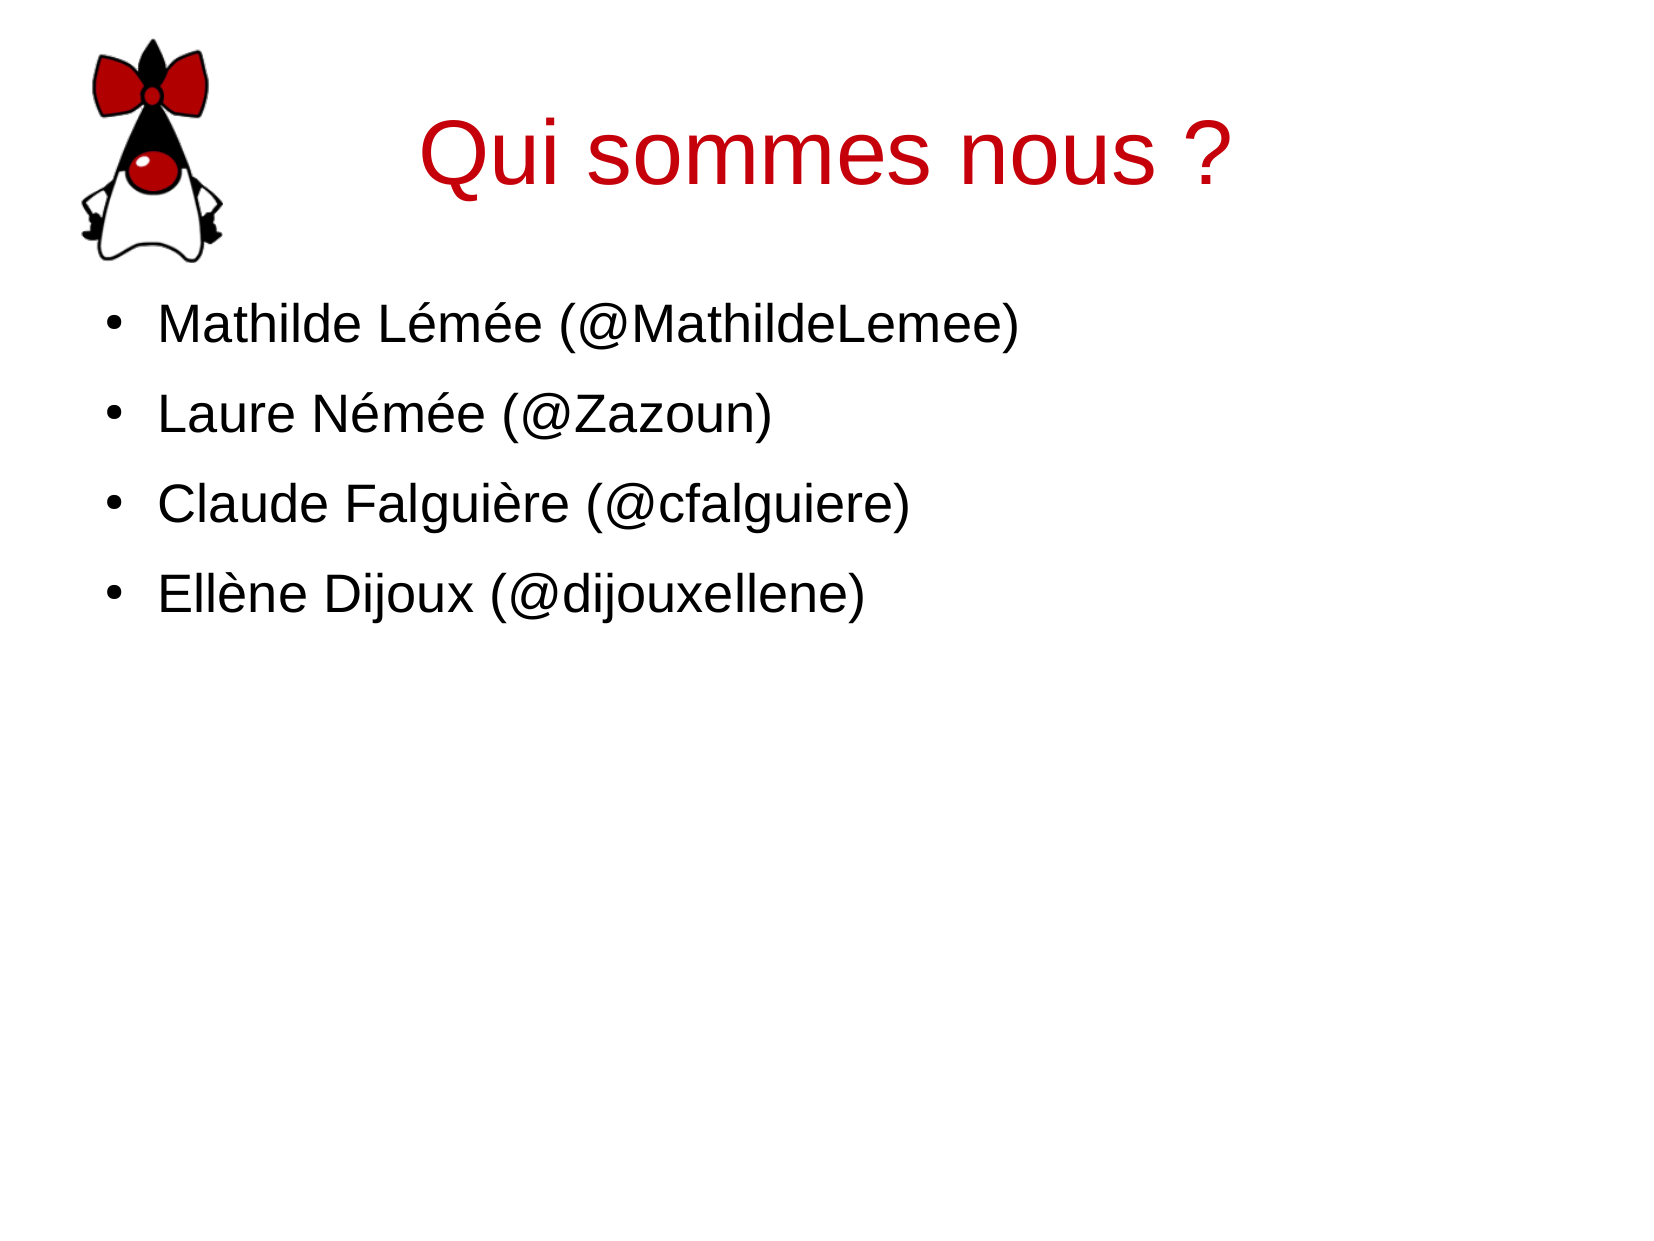

# Qui sommes nous ?
Mathilde Lémée (@MathildeLemee)
Laure Némée (@Zazoun)
Claude Falguière (@cfalguiere)
Ellène Dijoux (@dijouxellene)